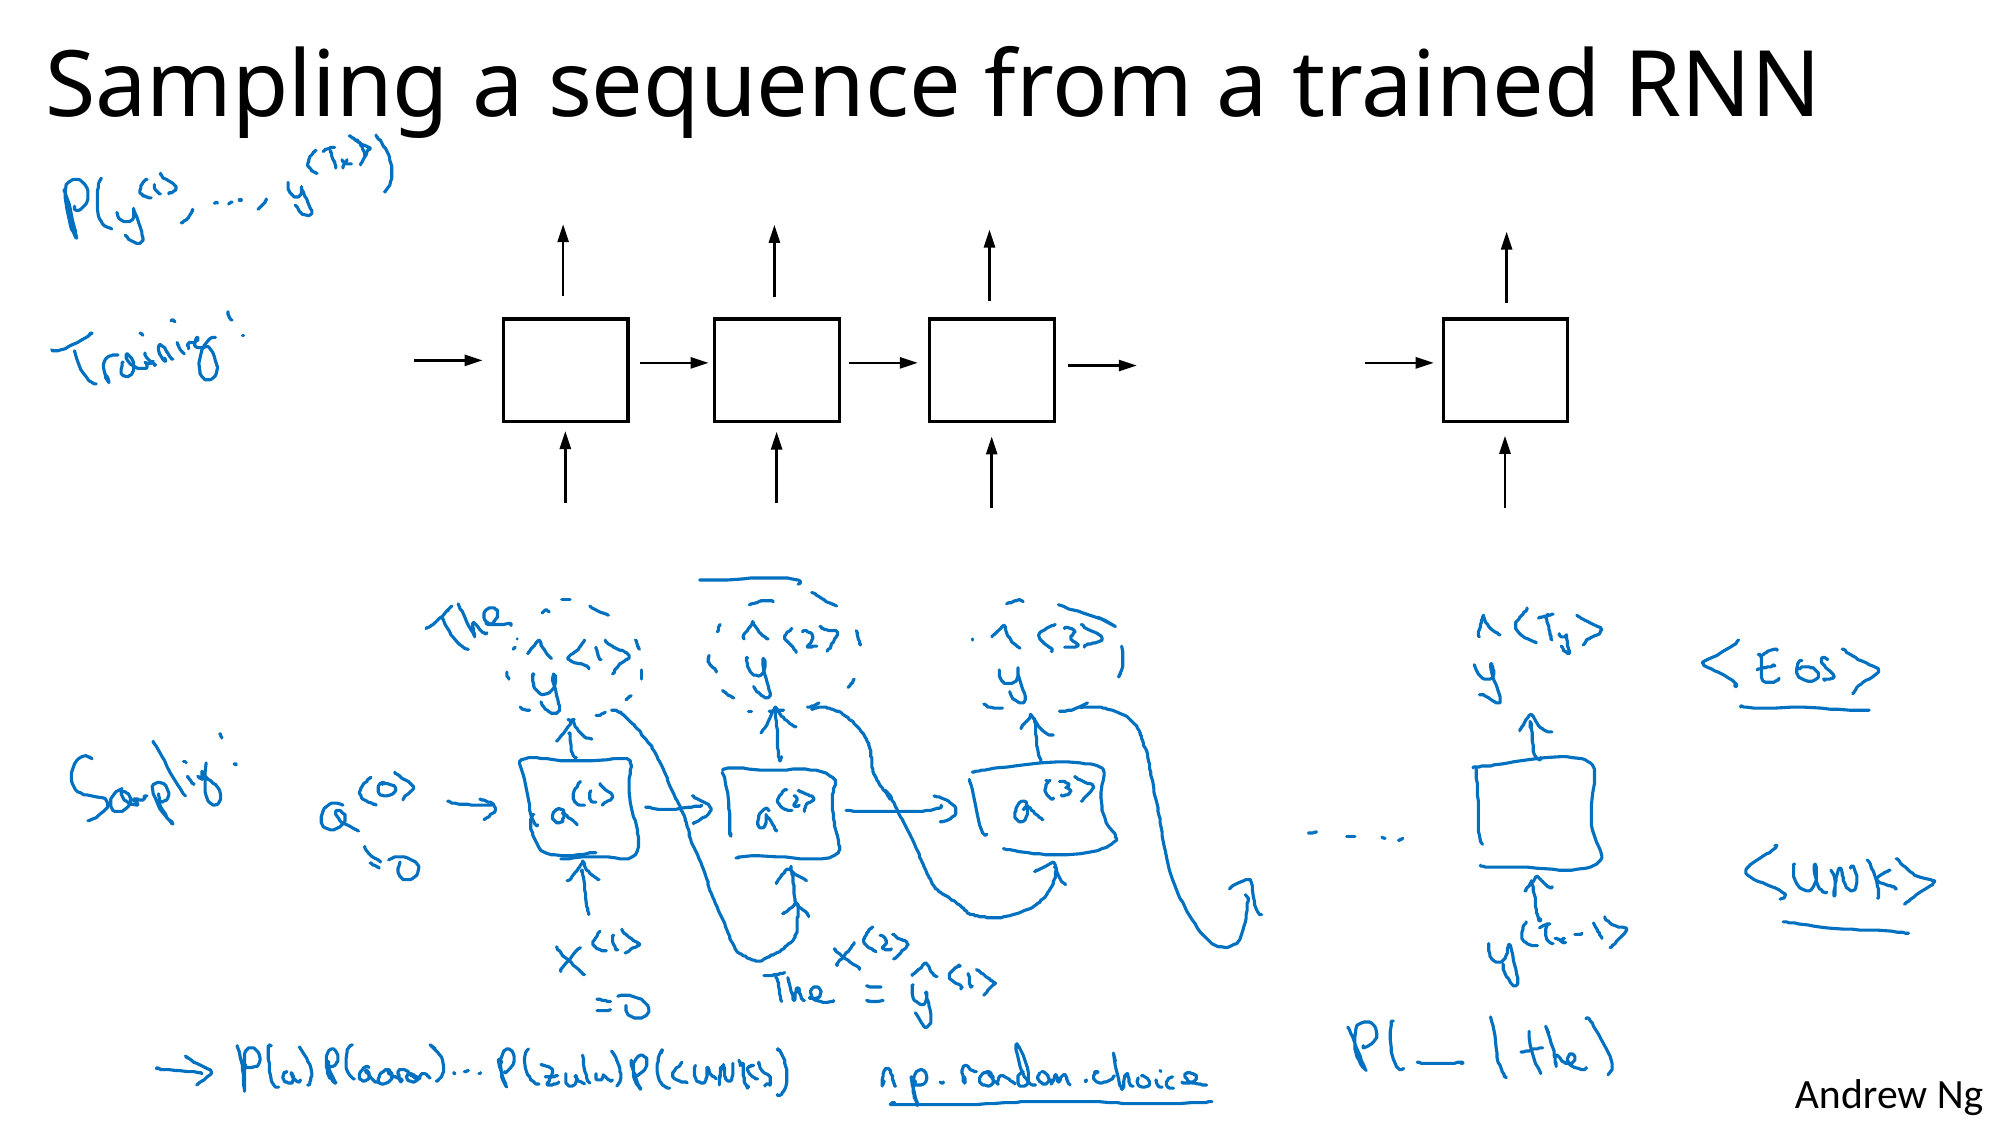

# Sampling a sequence from a trained RNN